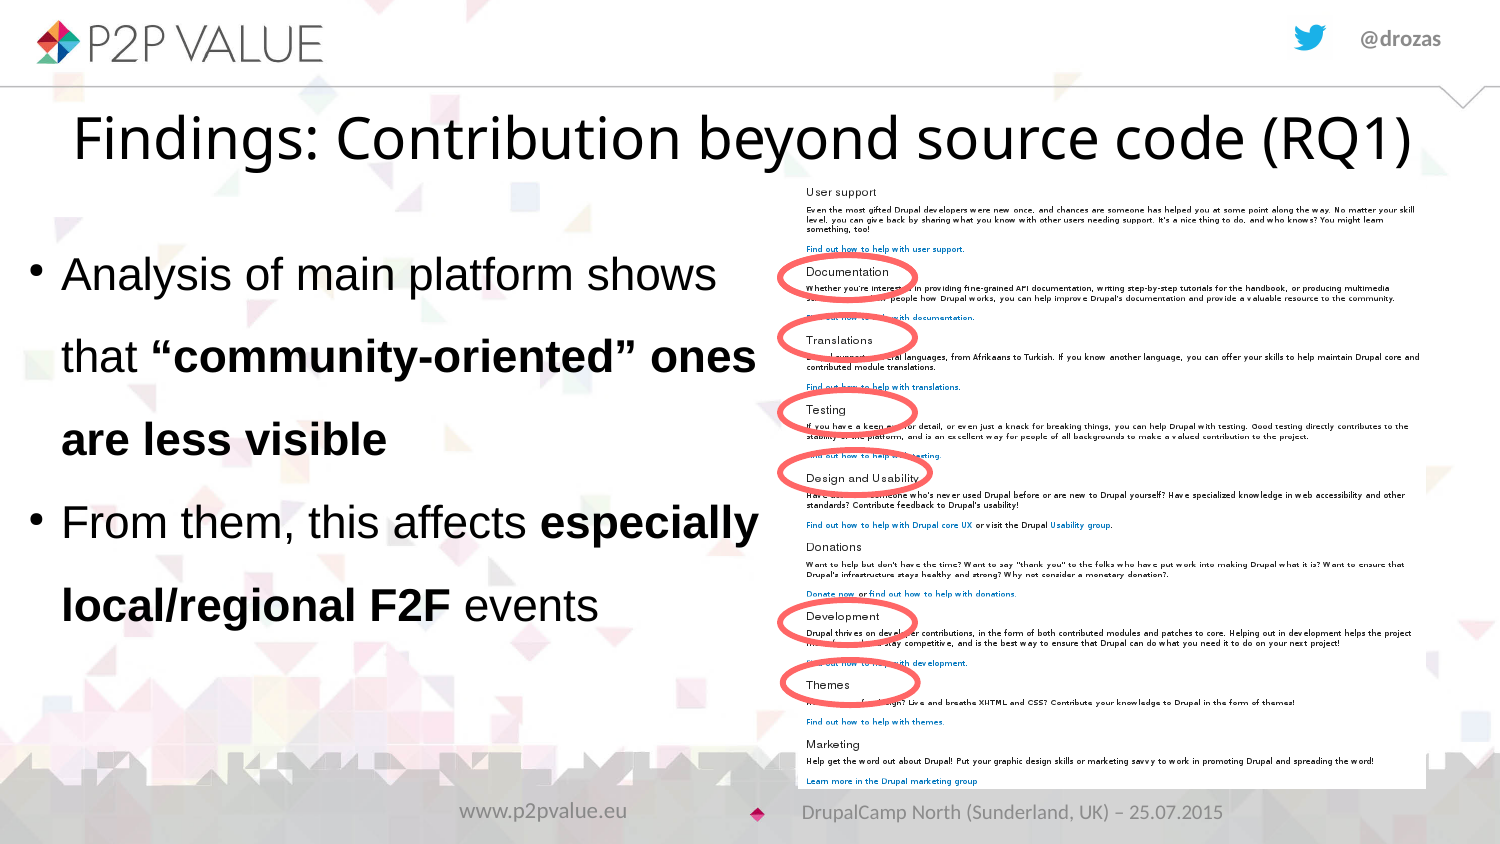

@drozas
Findings: Contribution beyond source code (RQ1)
# Analysis of main platform shows that “community-oriented” ones are less visible
From them, this affects especially local/regional F2F events
DrupalCamp North (Sunderland, UK) – 25.07.2015
www.p2pvalue.eu